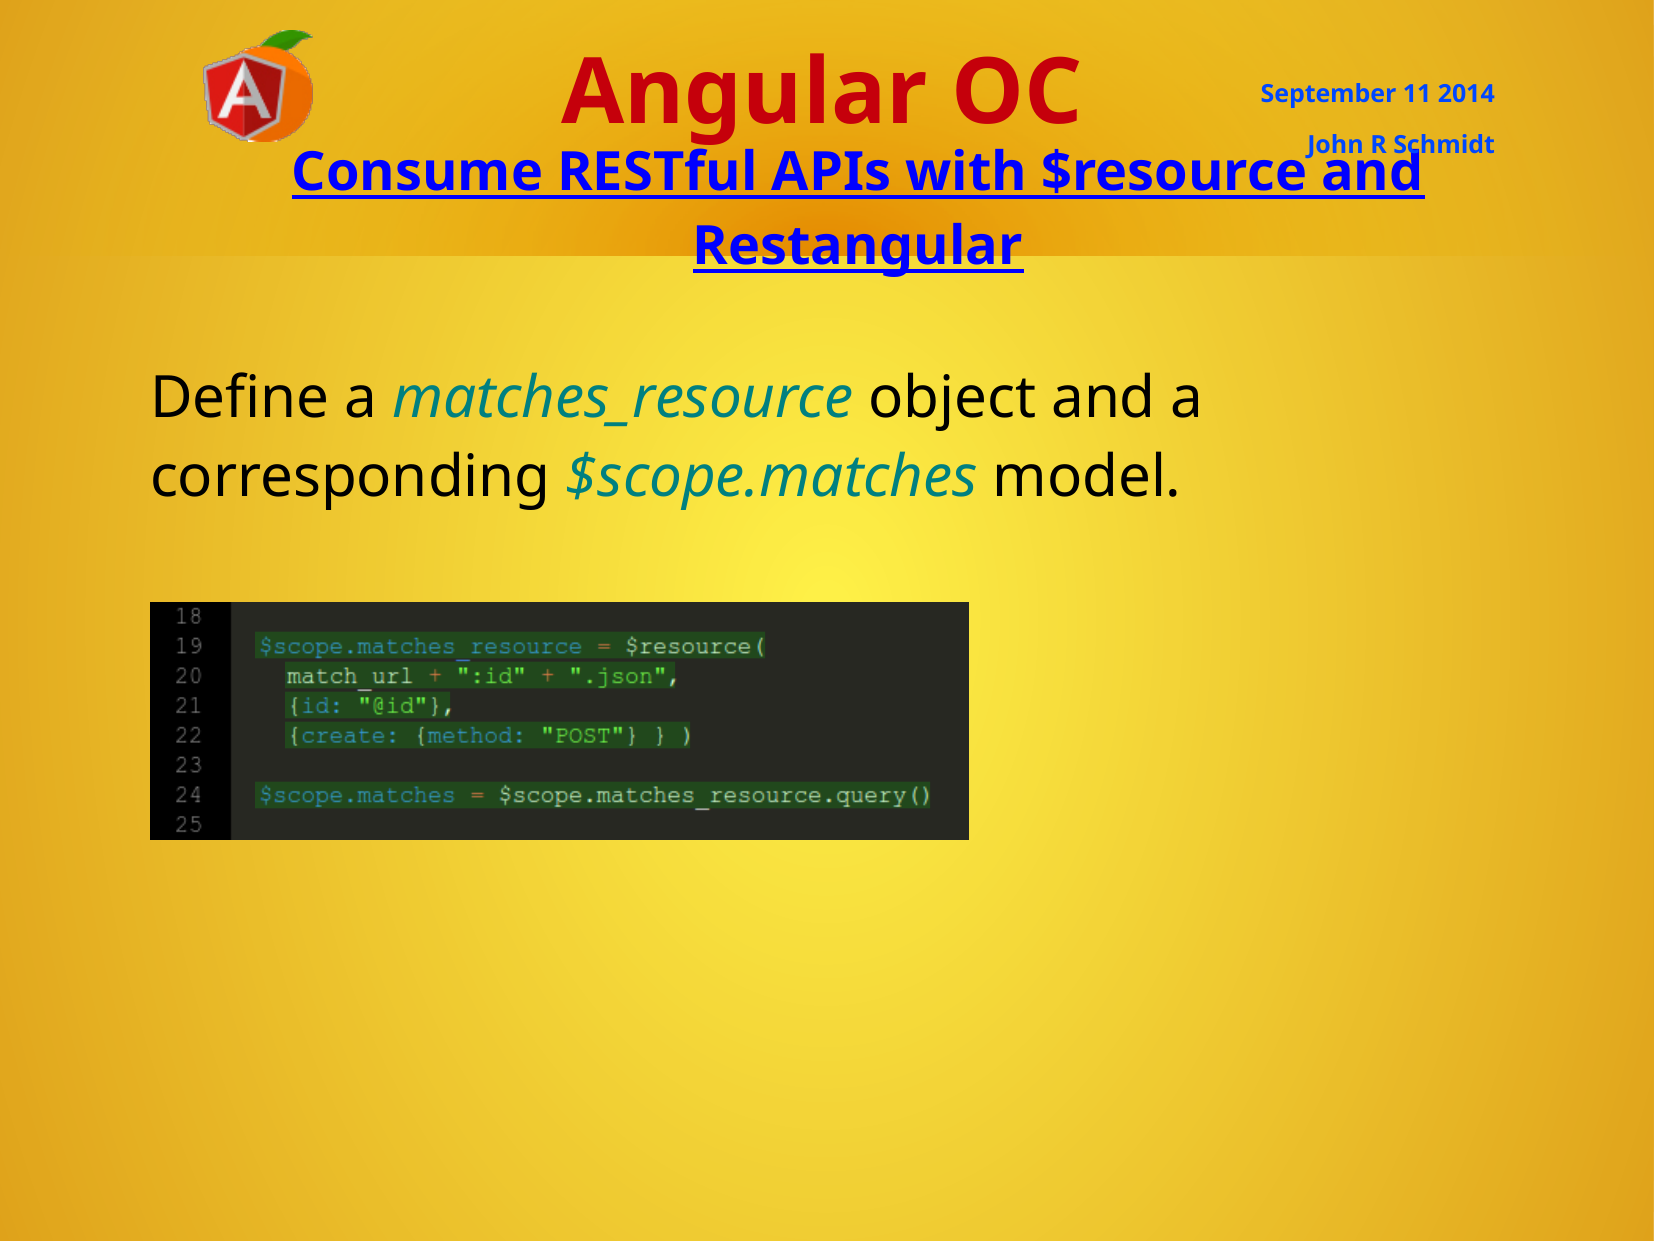

# Angular OC
September 11 2014
John R Schmidt
Consume RESTful APIs with $resource and Restangular
Define a matches_resource object and a corresponding $scope.matches model.